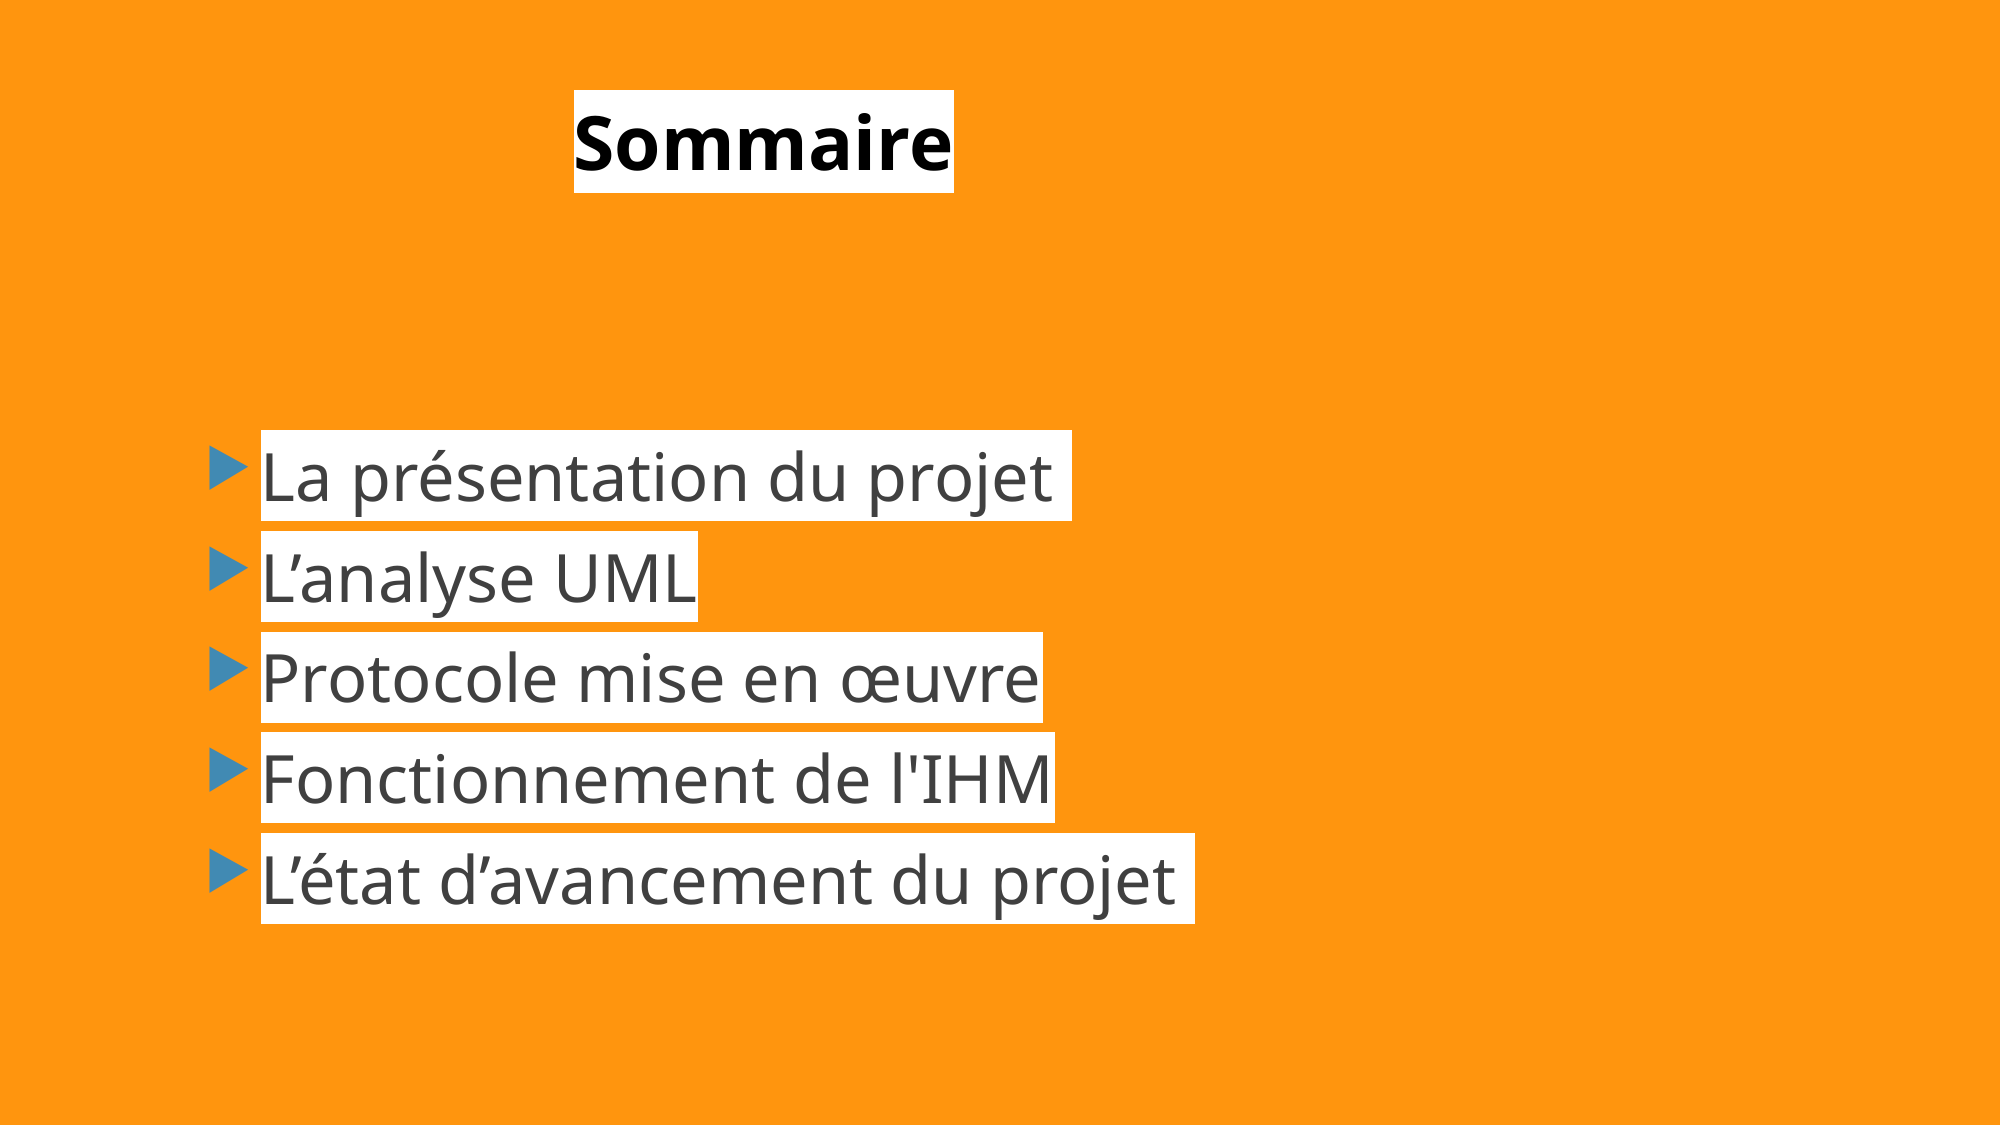

# Sommaire
La présentation du projet
L’analyse UML
Protocole mise en œuvre
Fonctionnement de l'IHM
L’état d’avancement du projet